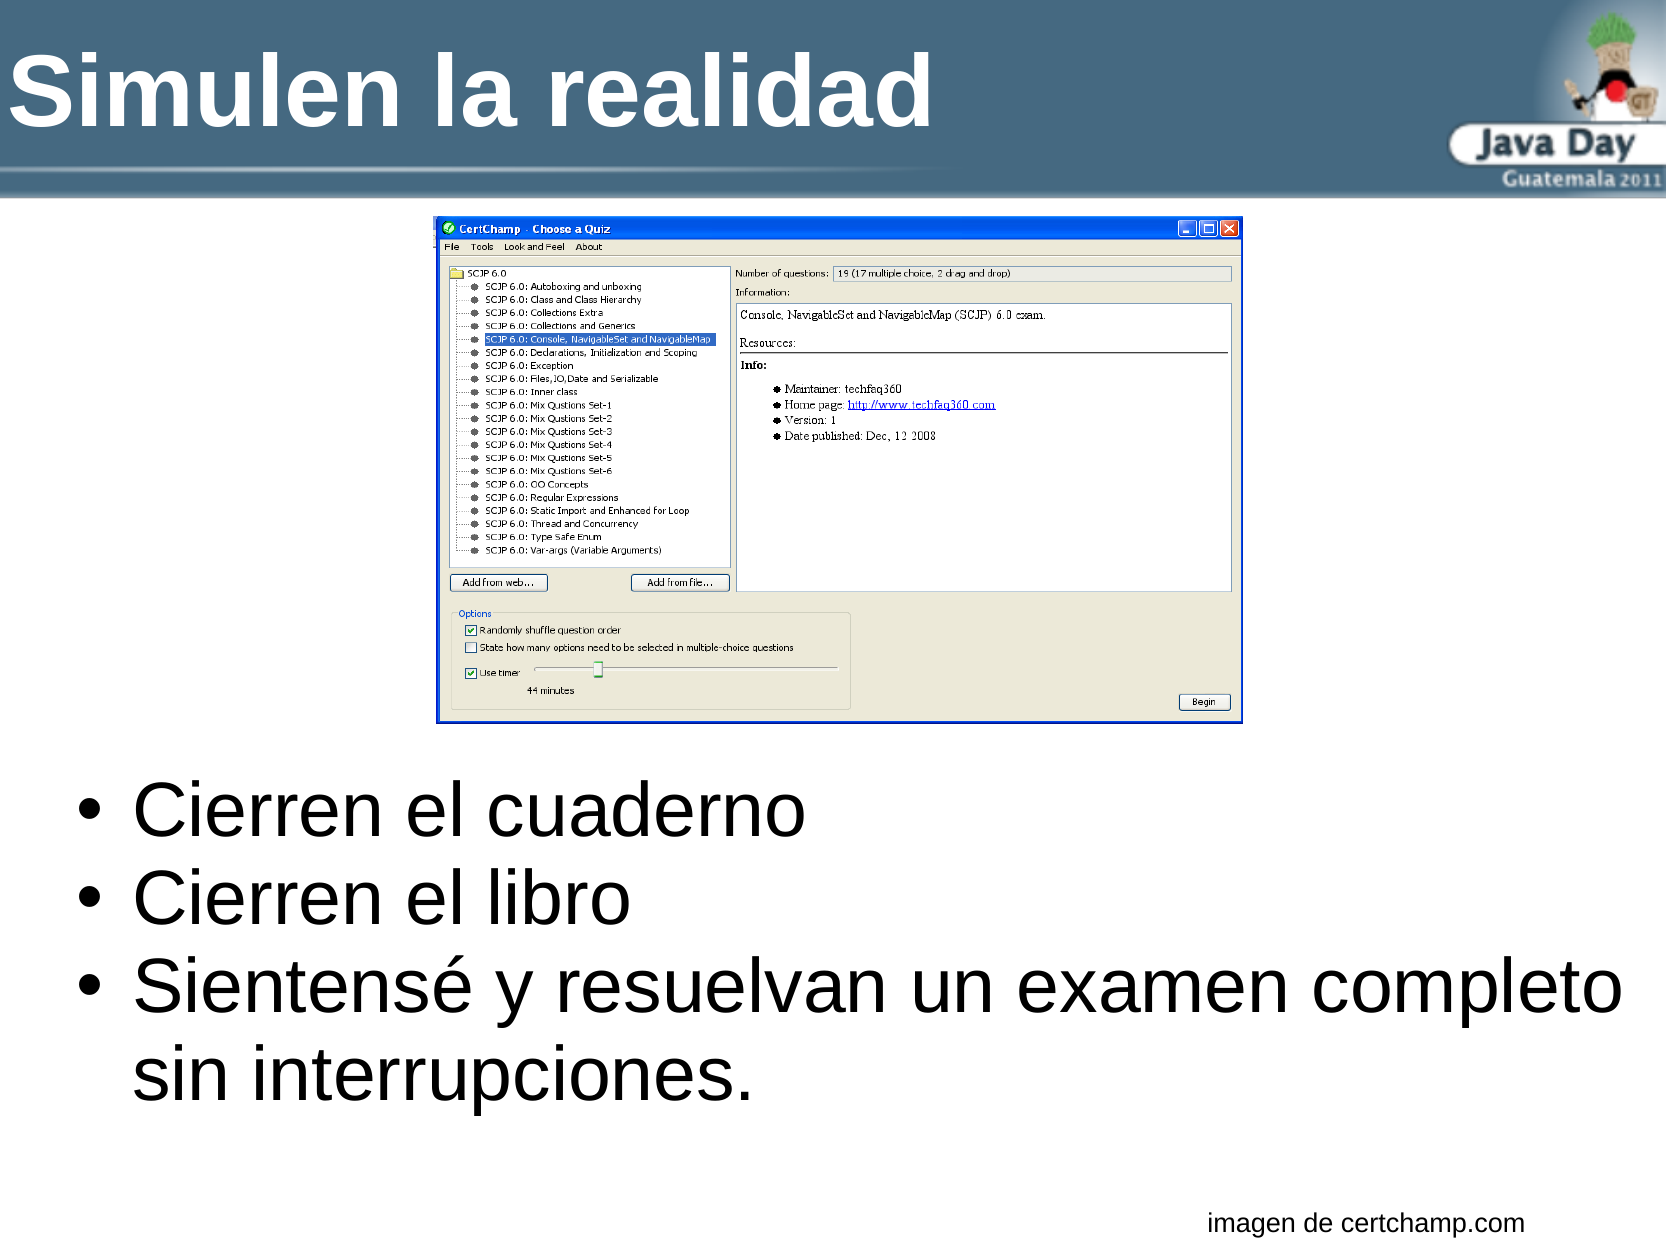

Simulen la realidad
Cierren el cuaderno
Cierren el libro
Sientensé y resuelvan un examen completo sin interrupciones.
imagen de certchamp.com